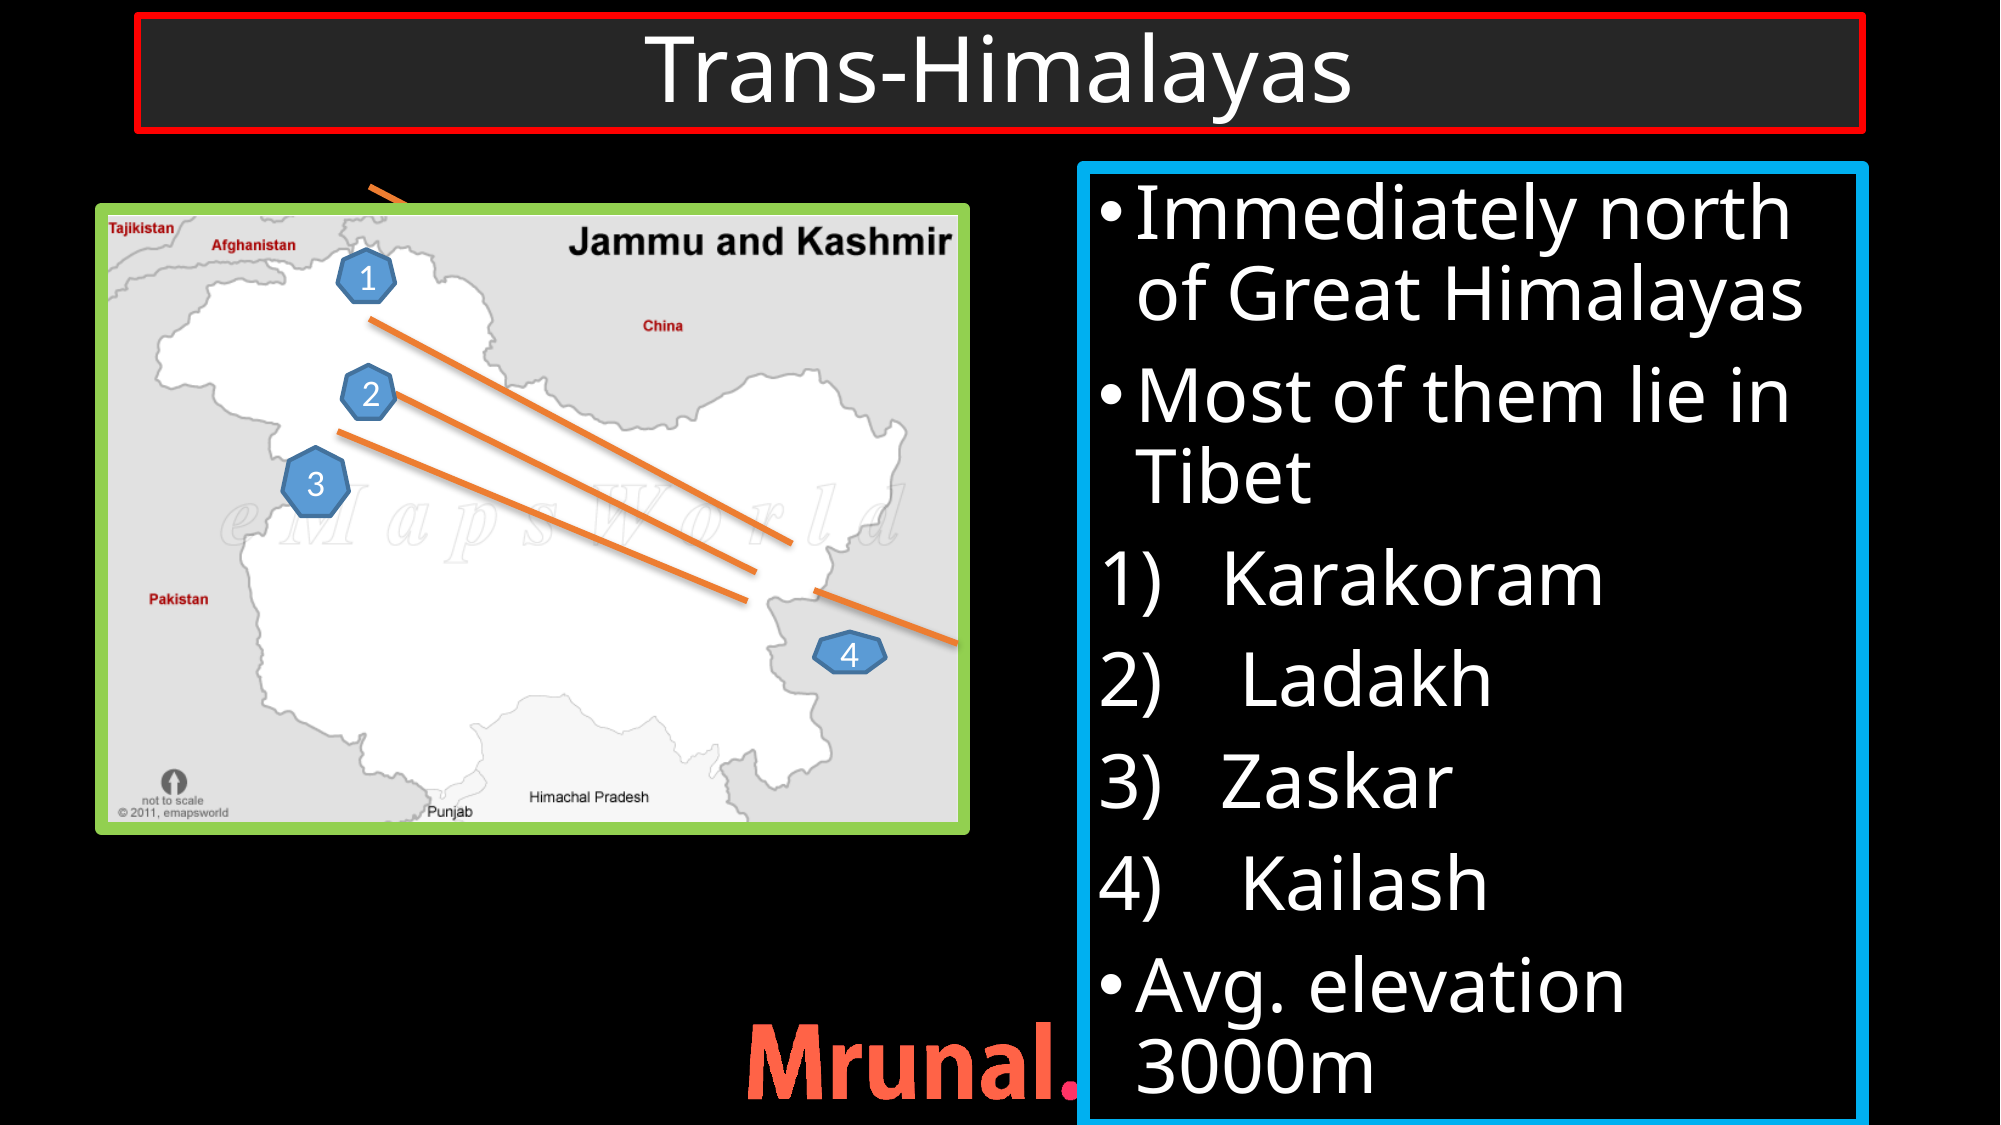

Trans-Himalayas
# Immediately north of Great Himalayas
Most of them lie in Tibet
Karakoram
 Ladakh
Zaskar
 Kailash
Avg. elevation 3000m
1
2
3
4